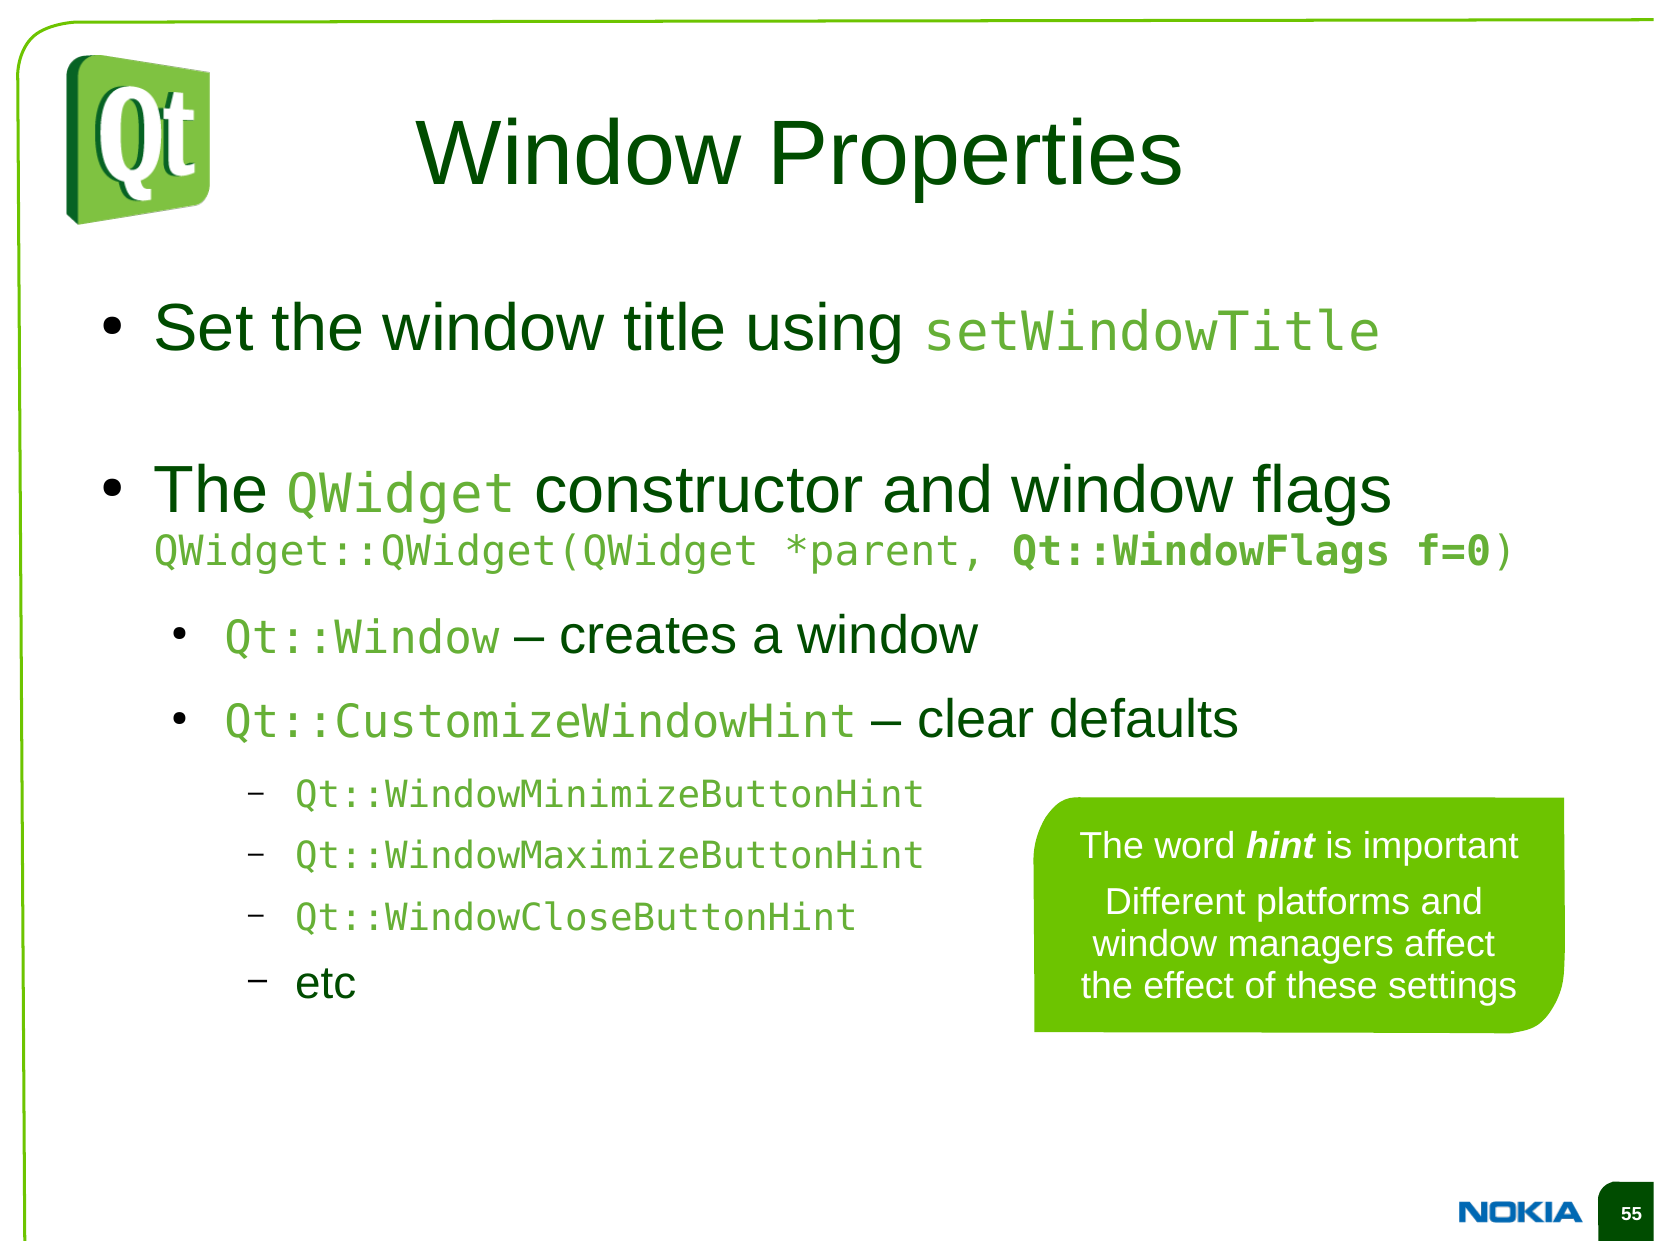

# Window Properties
Set the window title using setWindowTitle
The QWidget constructor and window flags
QWidget::QWidget(QWidget *parent, Qt::WindowFlags f=0)
Qt::Window – creates a window
Qt::CustomizeWindowHint – clear defaults
Qt::WindowMinimizeButtonHint
Qt::WindowMaximizeButtonHint
Qt::WindowCloseButtonHint
etc
The word hint is important
Different platforms and
window managers affect
the effect of these settings